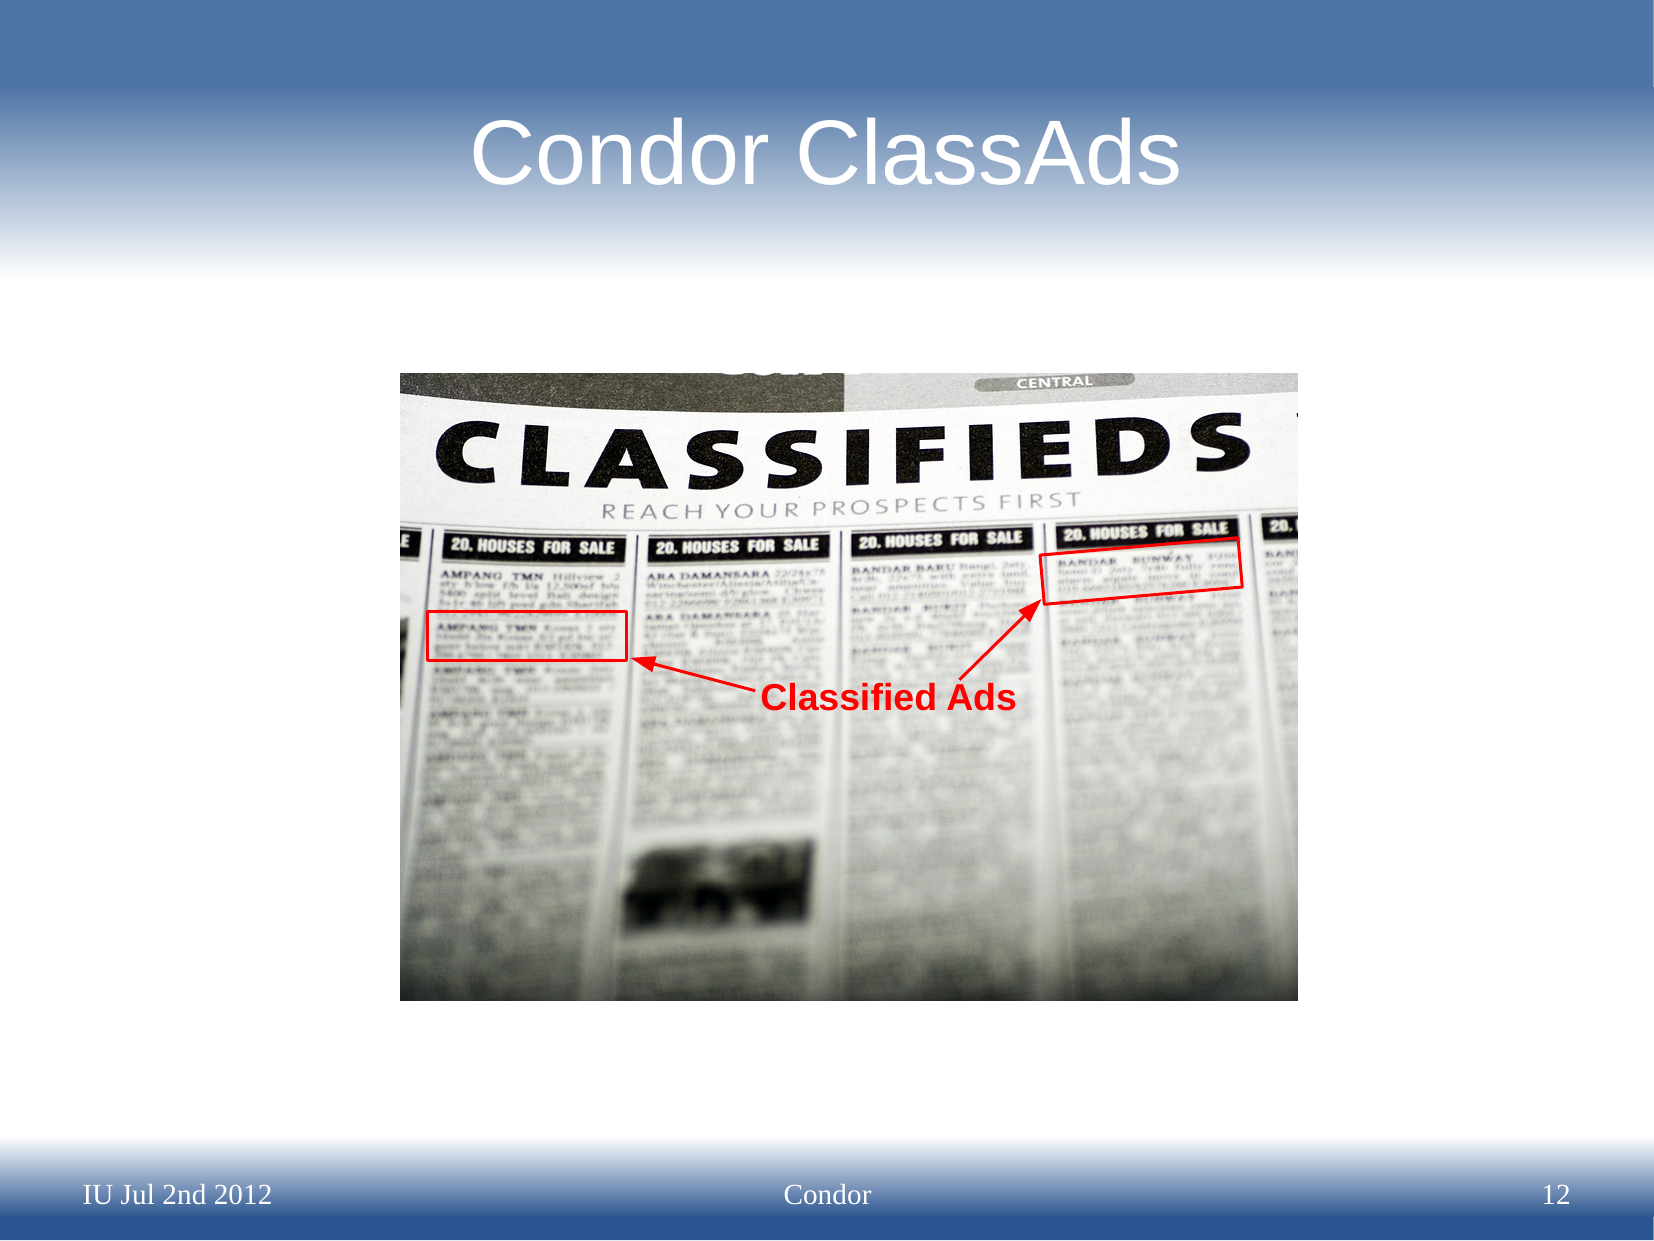

# Condor ClassAds
Classified Ads
IU Jul 2nd 2012
Condor
12